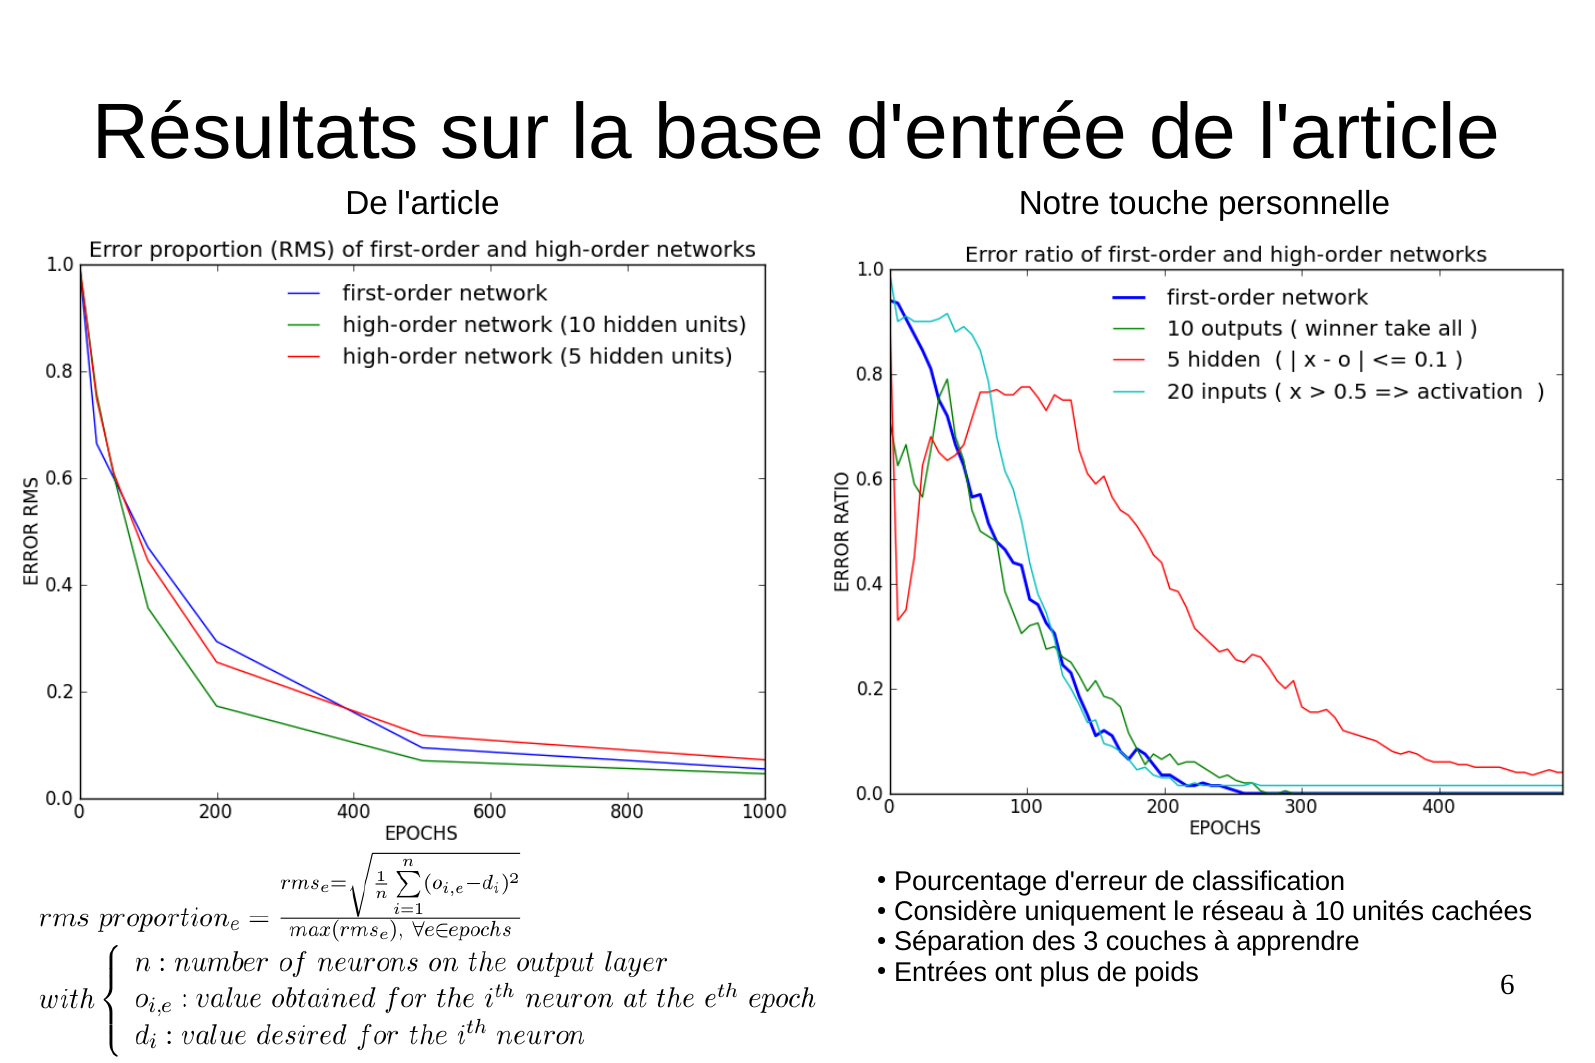

# Résultats sur la base d'entrée de l'article
De l'article
Notre touche personnelle
 Pourcentage d'erreur de classification
 Considère uniquement le réseau à 10 unités cachées
 Séparation des 3 couches à apprendre
 Entrées ont plus de poids
6